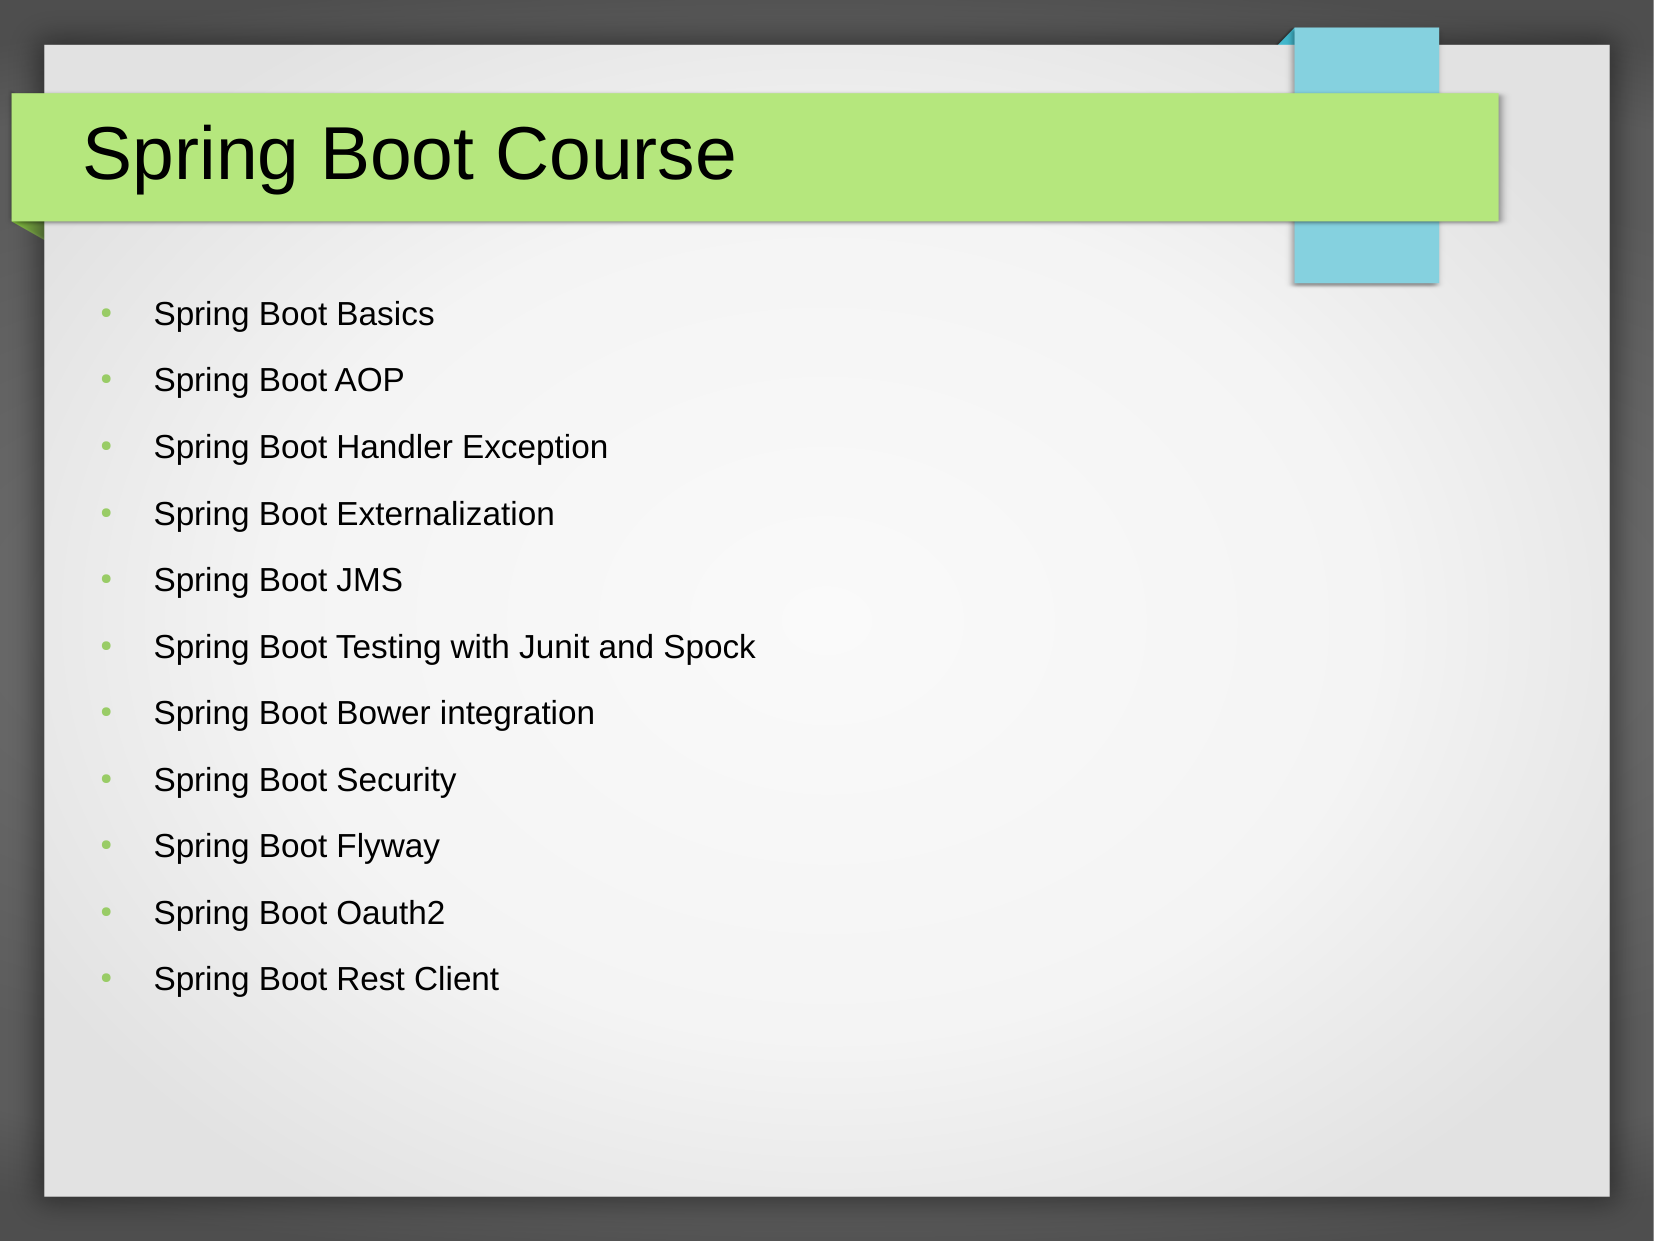

# Spring Boot Course
Spring Boot Basics
Spring Boot AOP
Spring Boot Handler Exception
Spring Boot Externalization
Spring Boot JMS
Spring Boot Testing with Junit and Spock
Spring Boot Bower integration
Spring Boot Security
Spring Boot Flyway
Spring Boot Oauth2
Spring Boot Rest Client